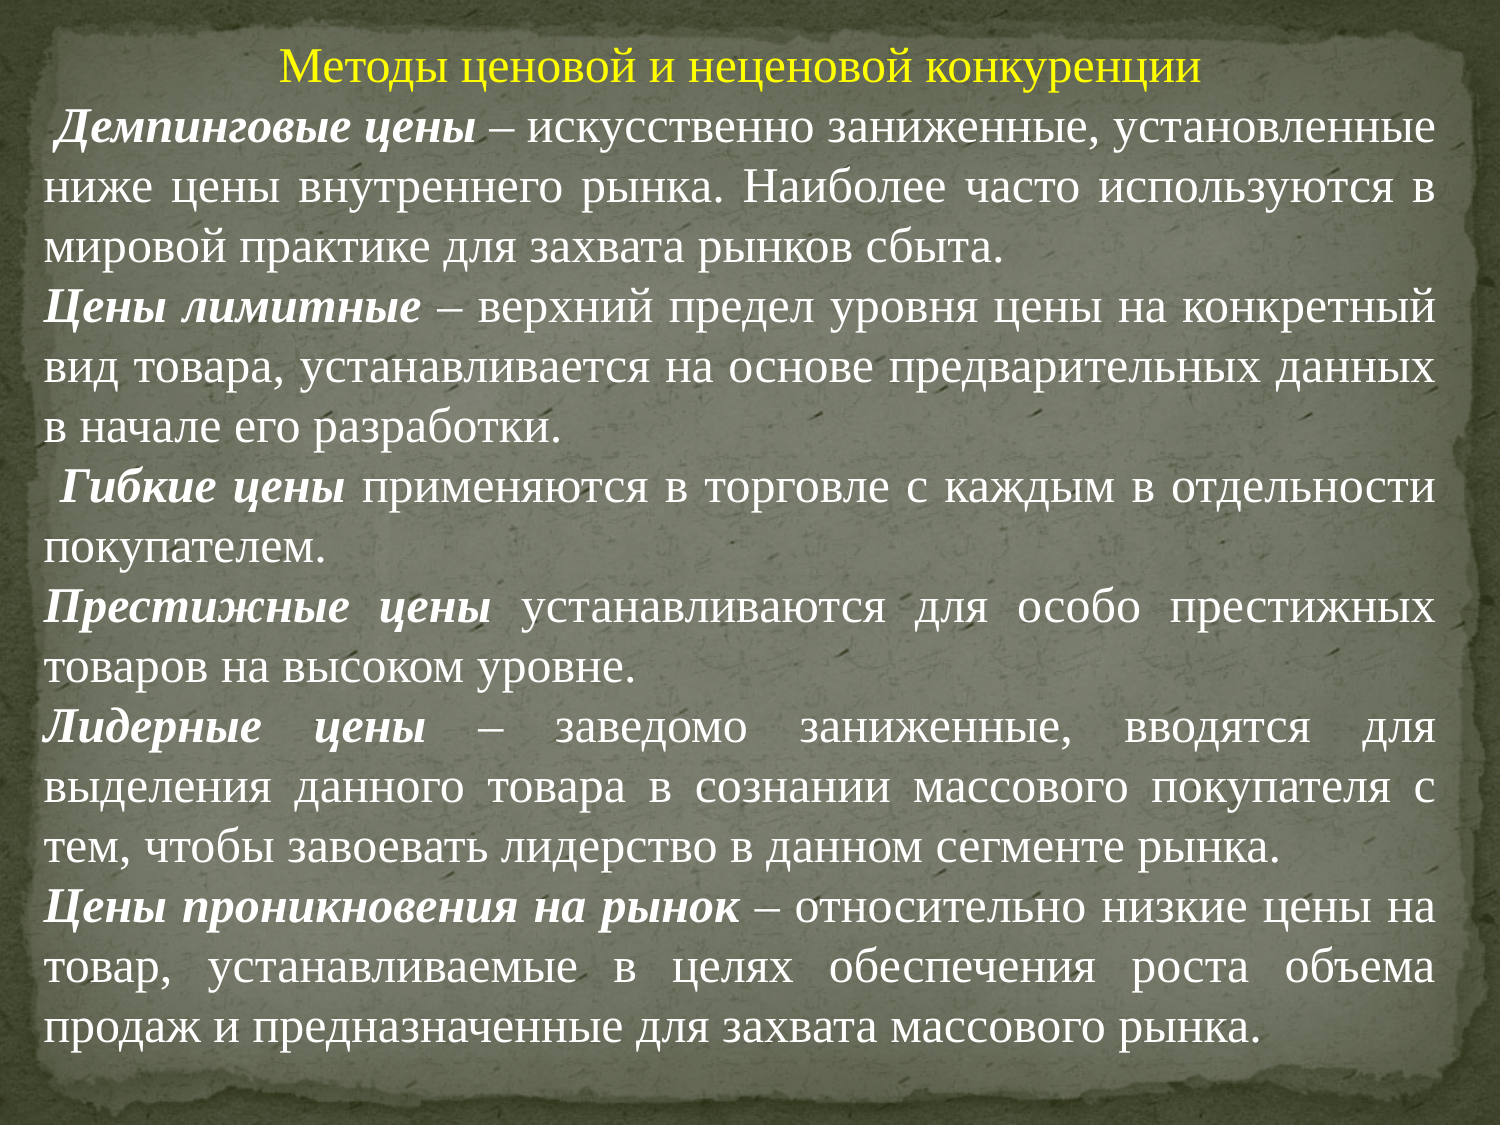

Методы ценовой и неценовой конкуренции
 Демпинговые цены – искусственно заниженные, установленные ниже цены внутреннего рынка. Наиболее часто используются в мировой практике для захвата рынков сбыта.
Цены лимитные – верхний предел уровня цены на конкретный вид товара, устанавливается на основе предварительных данных в начале его разработки.
 Гибкие цены применяются в торговле с каждым в отдельности покупателем.
Престижные цены устанавливаются для особо престижных товаров на высоком уровне.
Лидерные цены – заведомо заниженные, вводятся для выделения данного товара в сознании массового покупателя с тем, чтобы завоевать лидерство в данном сегменте рынка.
Цены проникновения на рынок – относительно низкие цены на товар, устанавливаемые в целях обеспечения роста объема продаж и предназначенные для захвата массового рынка.